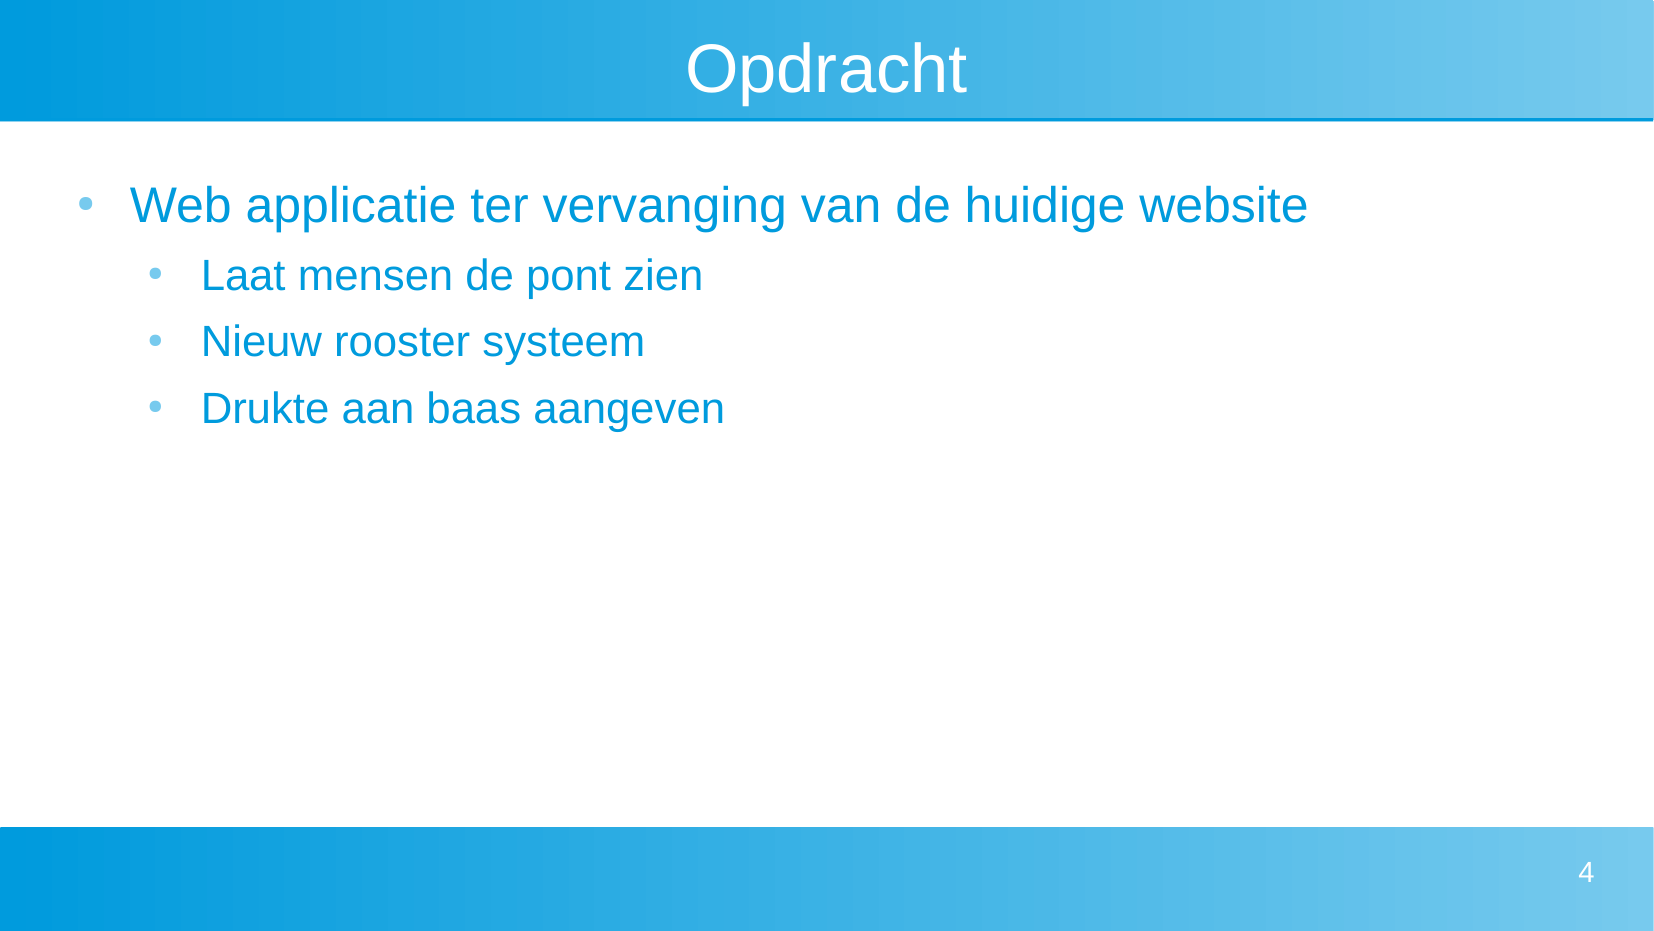

# Opdracht
Web applicatie ter vervanging van de huidige website
Laat mensen de pont zien
Nieuw rooster systeem
Drukte aan baas aangeven
4